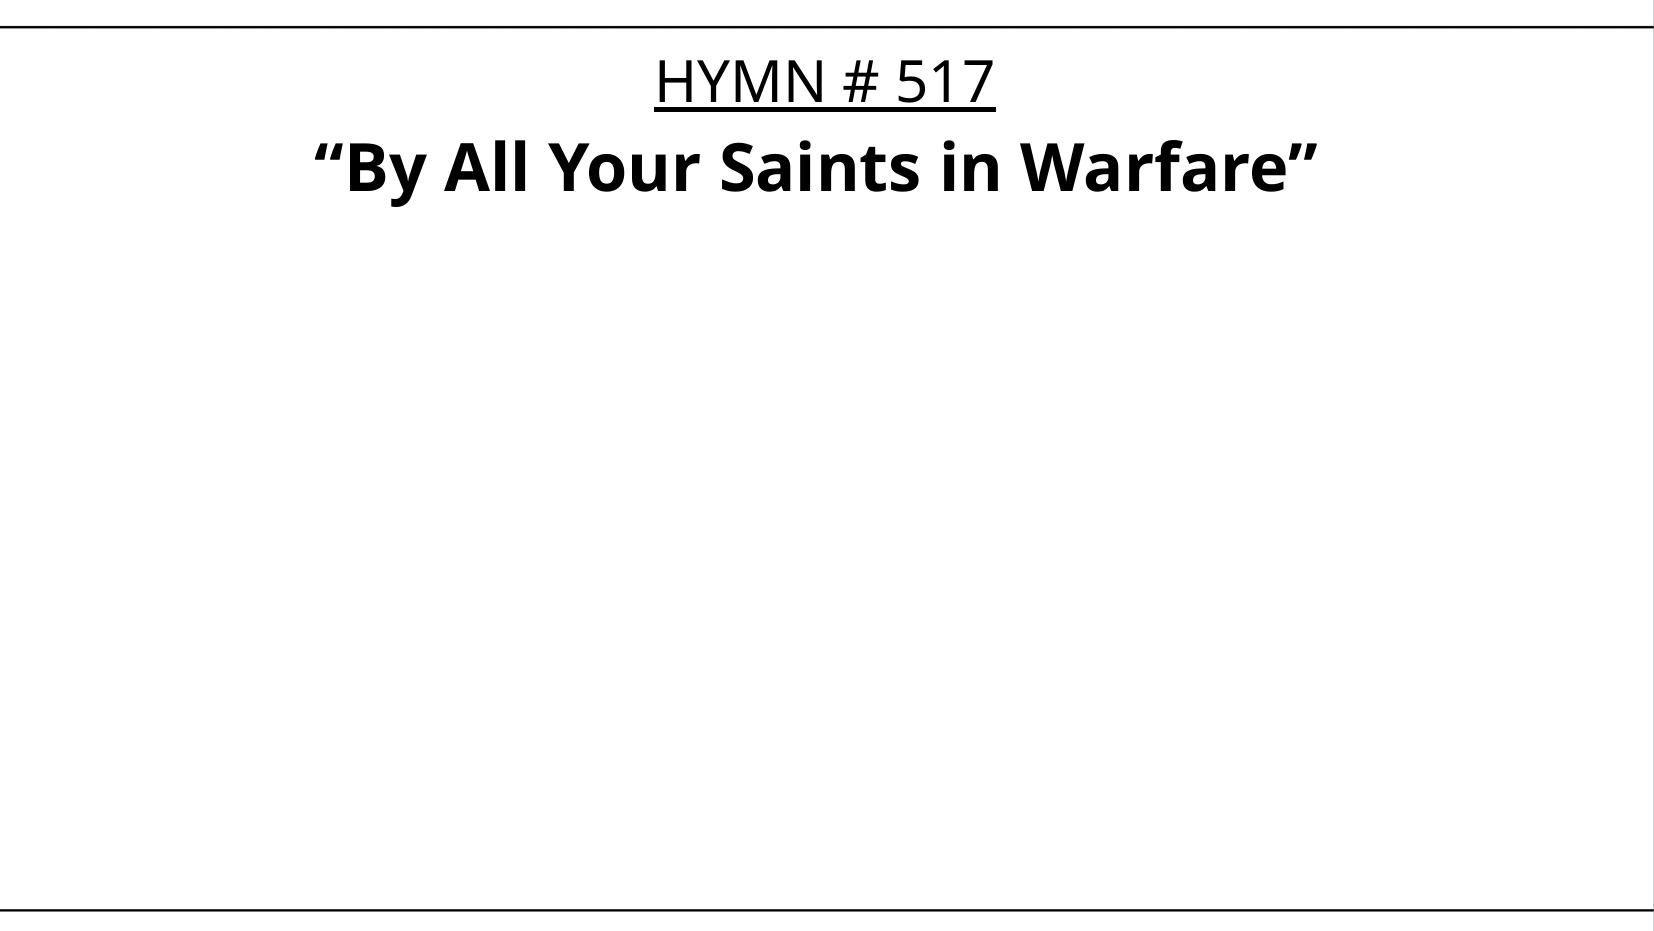

HYMN # 517
“By All Your Saints in Warfare”